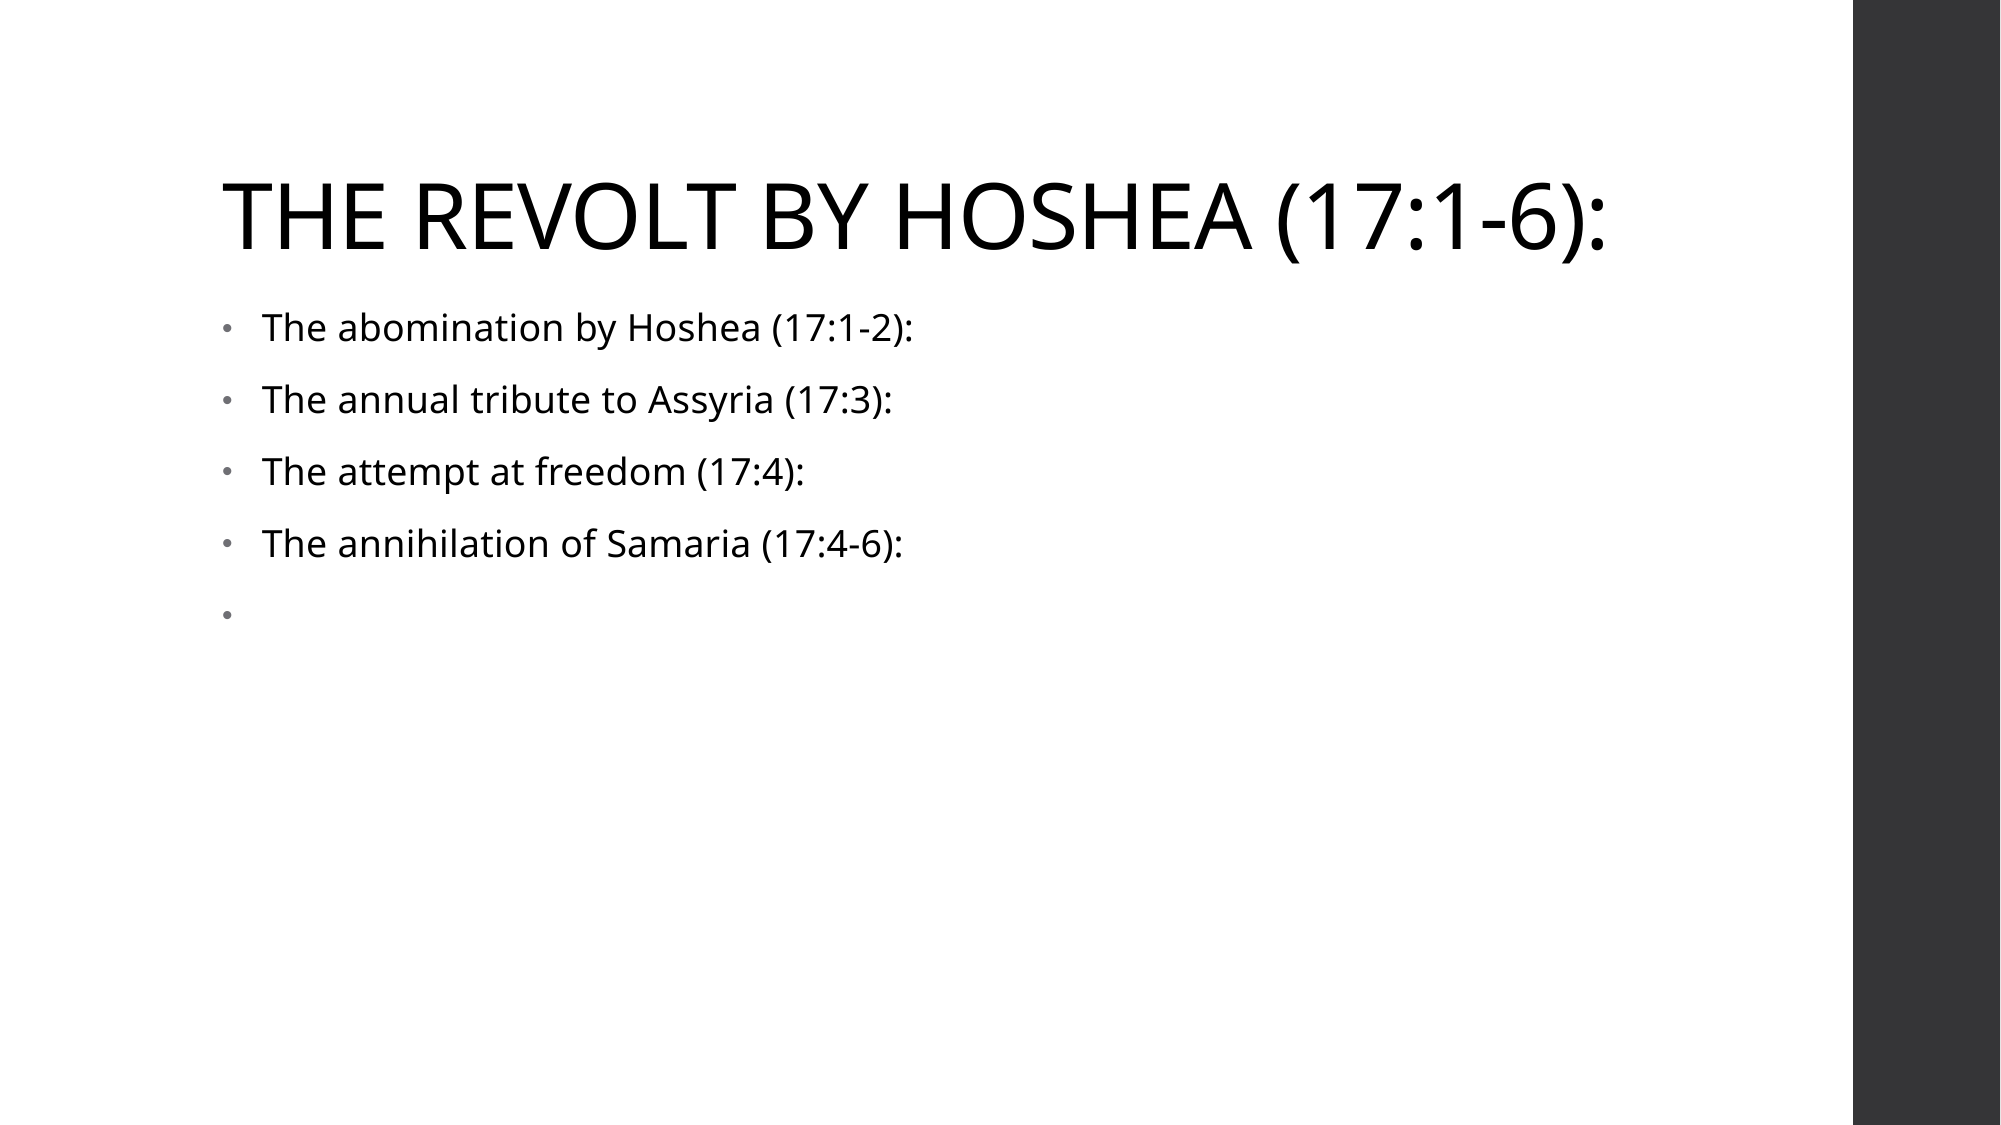

# THE REVOLT BY HOSHEA (17:1-6):
 The abomination by Hoshea (17:1-2):
 The annual tribute to Assyria (17:3):
 The attempt at freedom (17:4):
 The annihilation of Samaria (17:4-6):